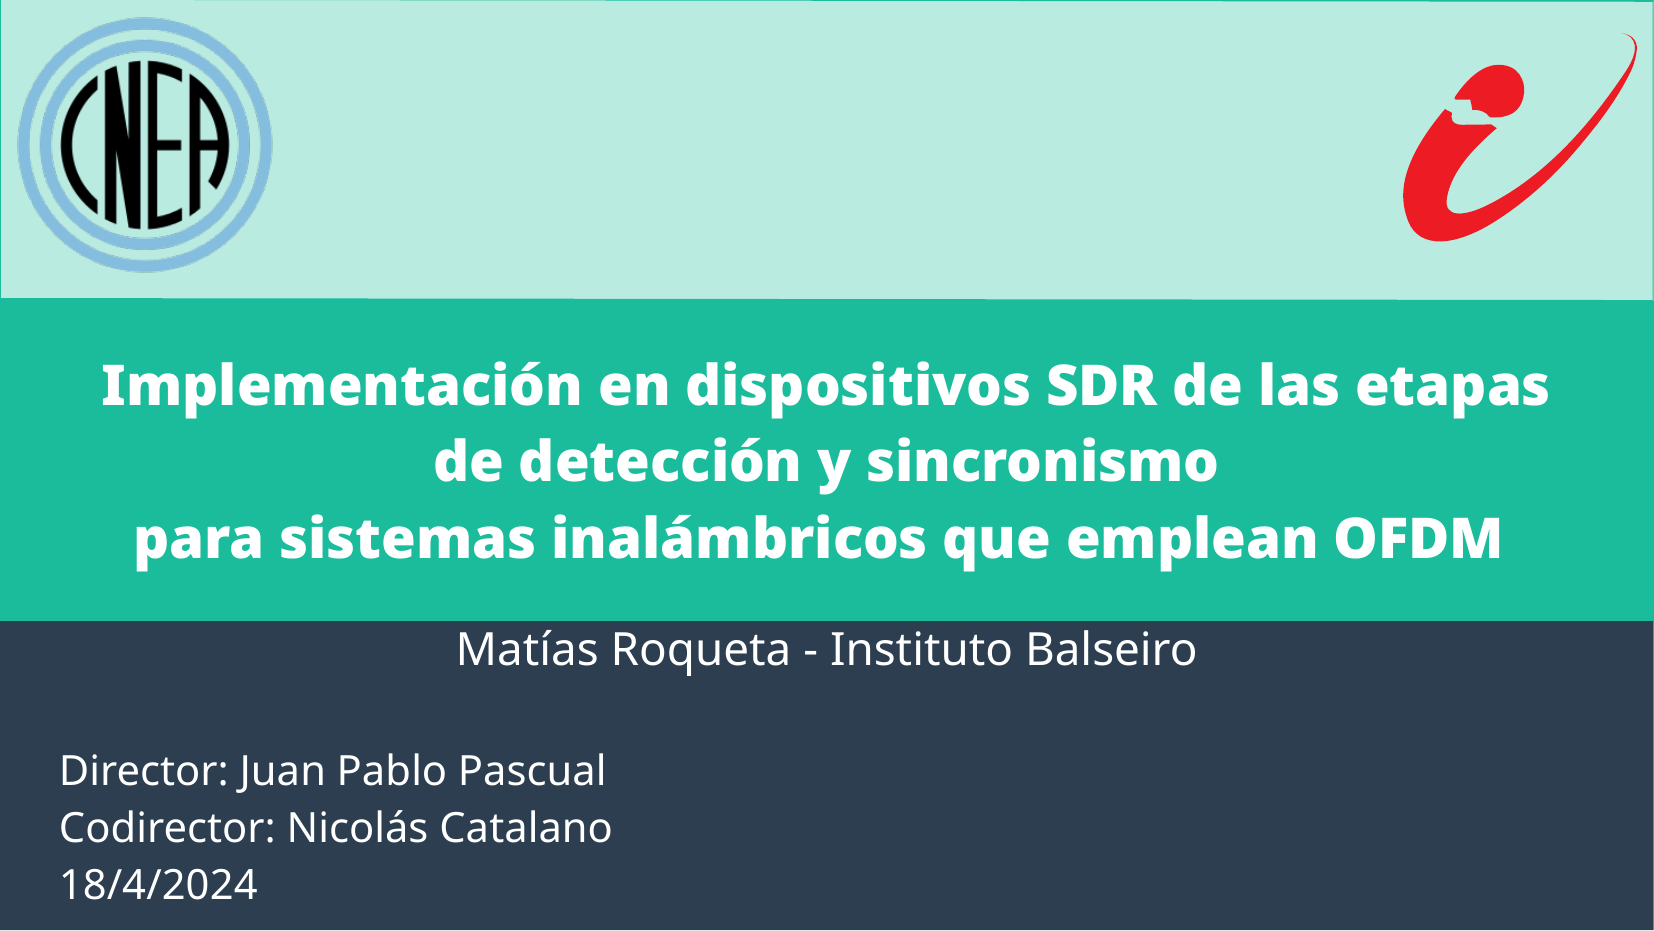

# Implementación en dispositivos SDR de las etapas de detección y sincronismo para sistemas inalámbricos que emplean OFDM
Matías Roqueta - Instituto Balseiro
Director: Juan Pablo Pascual
Codirector: Nicolás Catalano											 18/4/2024